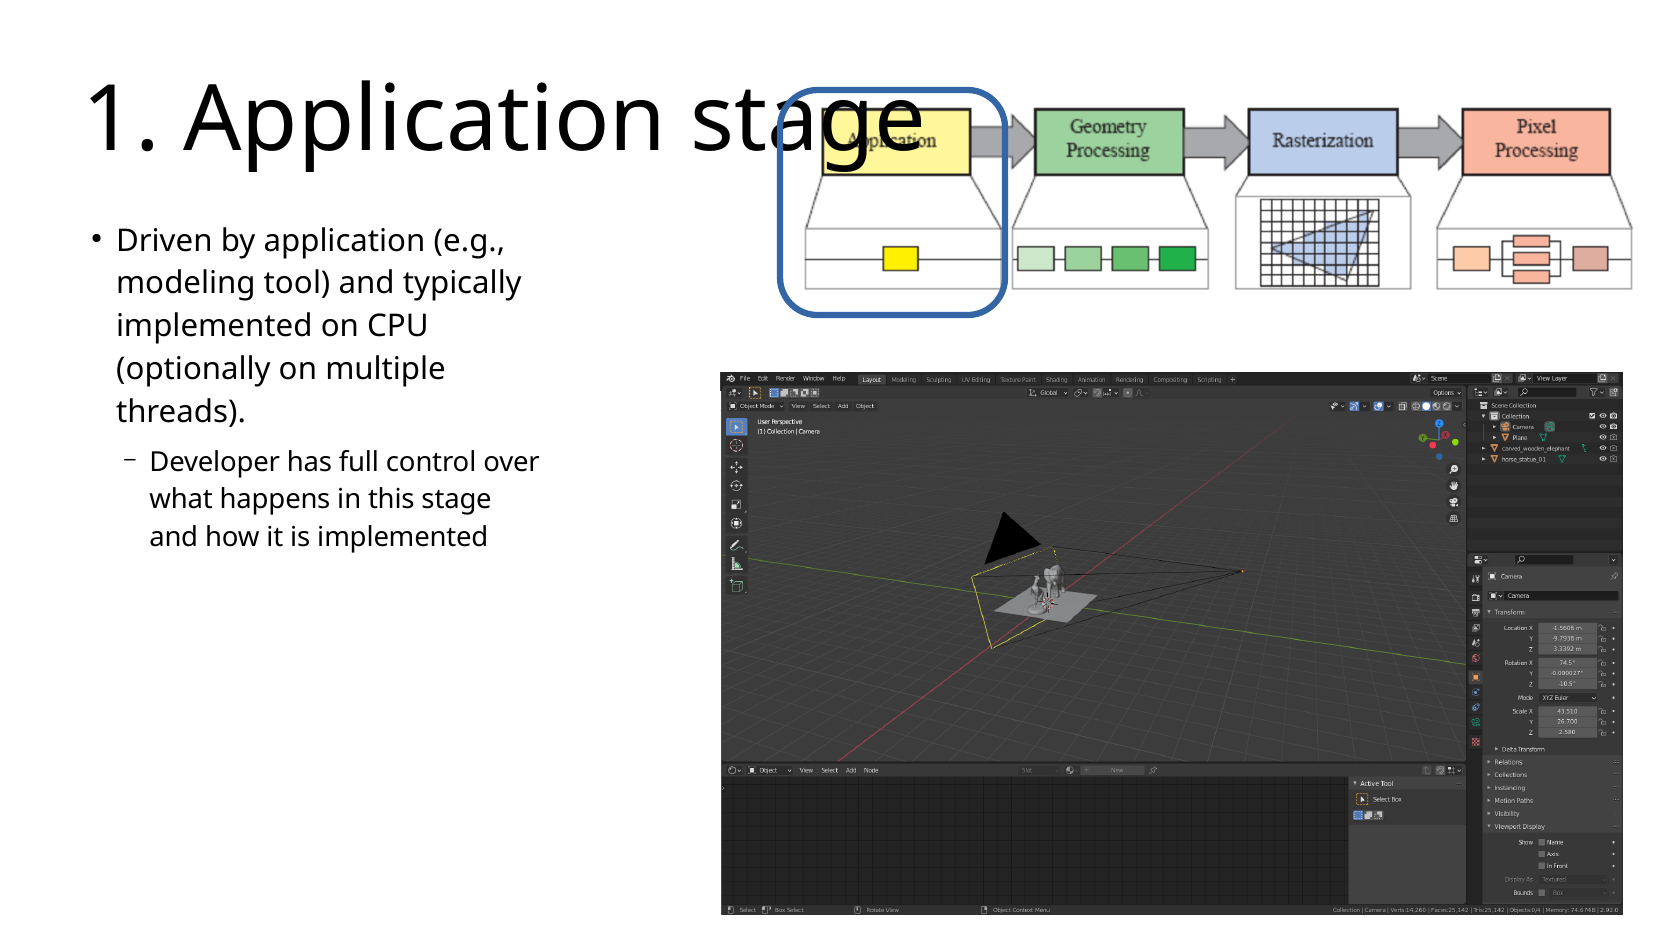

# 1. Application stage
Driven by application (e.g., modeling tool) and typically implemented on CPU (optionally on multiple threads).
Developer has full control over what happens in this stage and how it is implemented